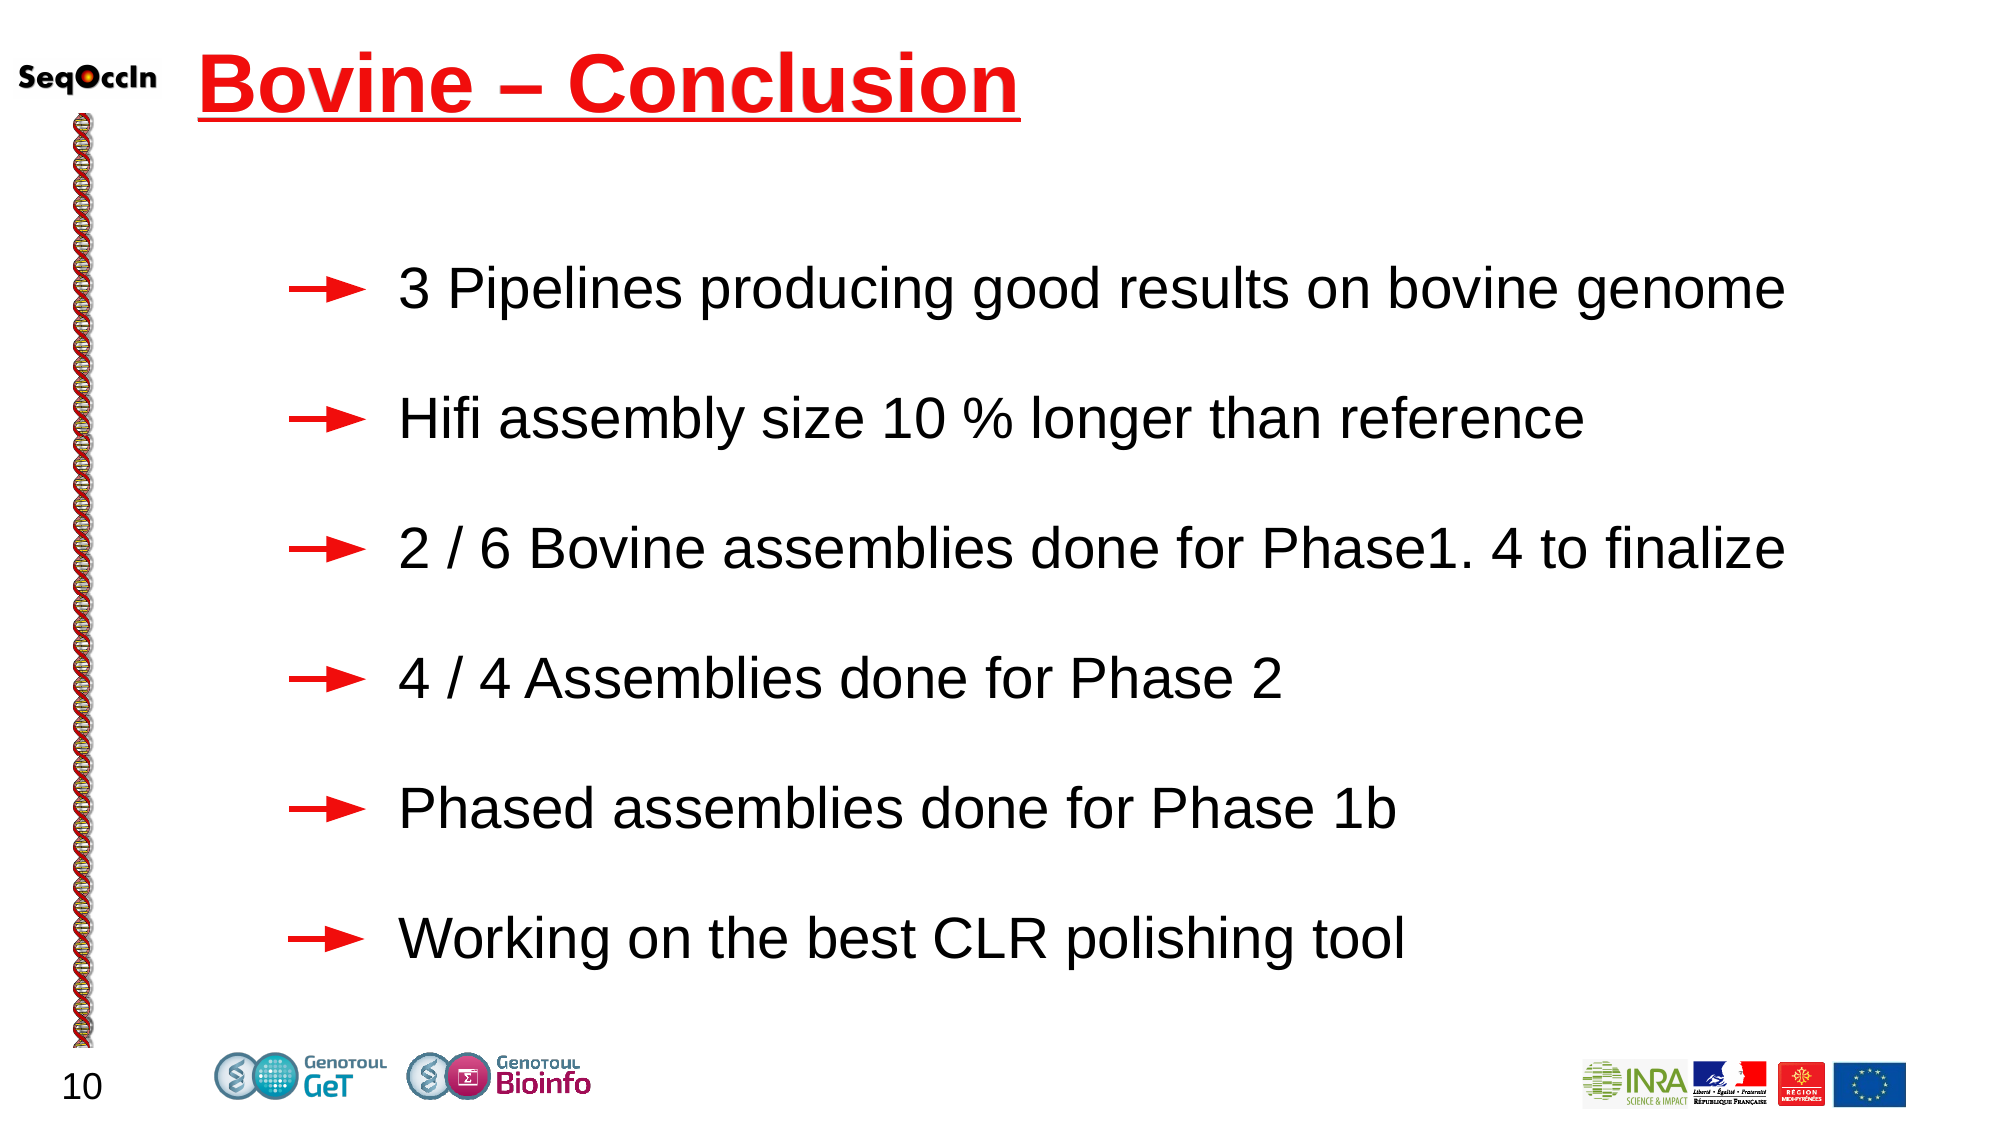

Bovine – Conclusion
3 Pipelines producing good results on bovine genome
Hifi assembly size 10 % longer than reference
2 / 6 Bovine assemblies done for Phase1. 4 to finalize
4 / 4 Assemblies done for Phase 2
Phased assemblies done for Phase 1b
Working on the best CLR polishing tool